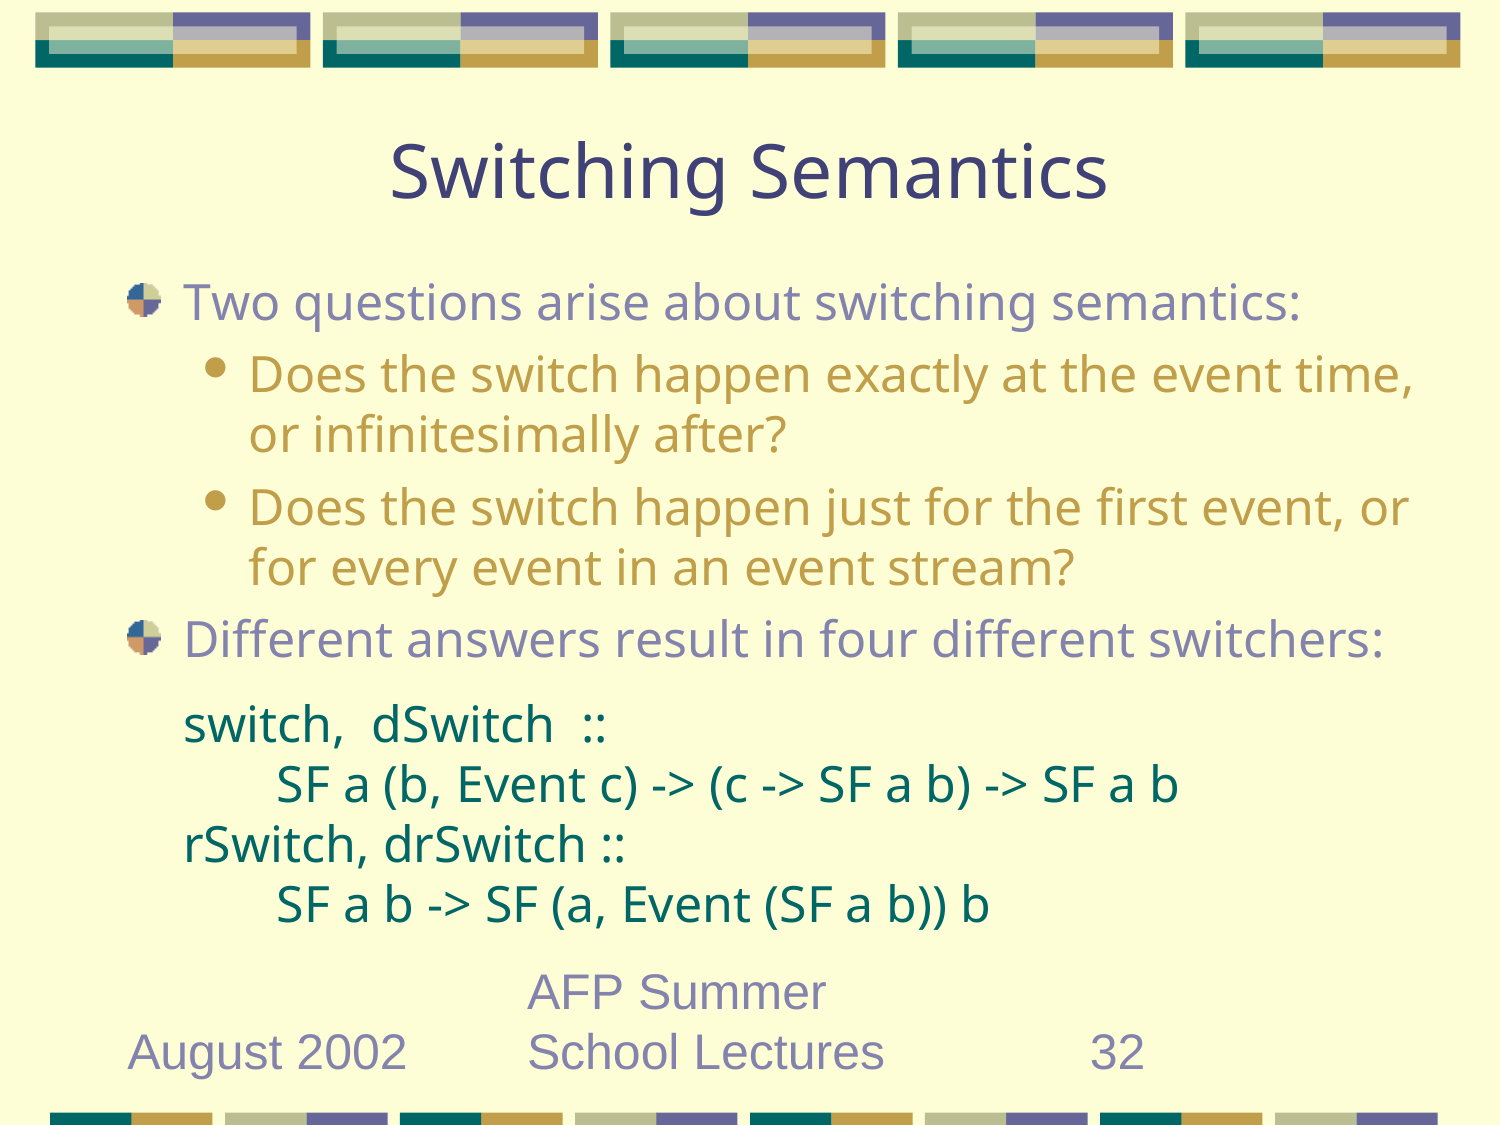

# Switching Semantics
Two questions arise about switching semantics:
Does the switch happen exactly at the event time, or infinitesimally after?
Does the switch happen just for the first event, or for every event in an event stream?
Different answers result in four different switchers:
switch, dSwitch ::
	SF a (b, Event c) -> (c -> SF a b) -> SF a b
rSwitch, drSwitch ::
	SF a b -> SF (a, Event (SF a b)) b
August 2002
32